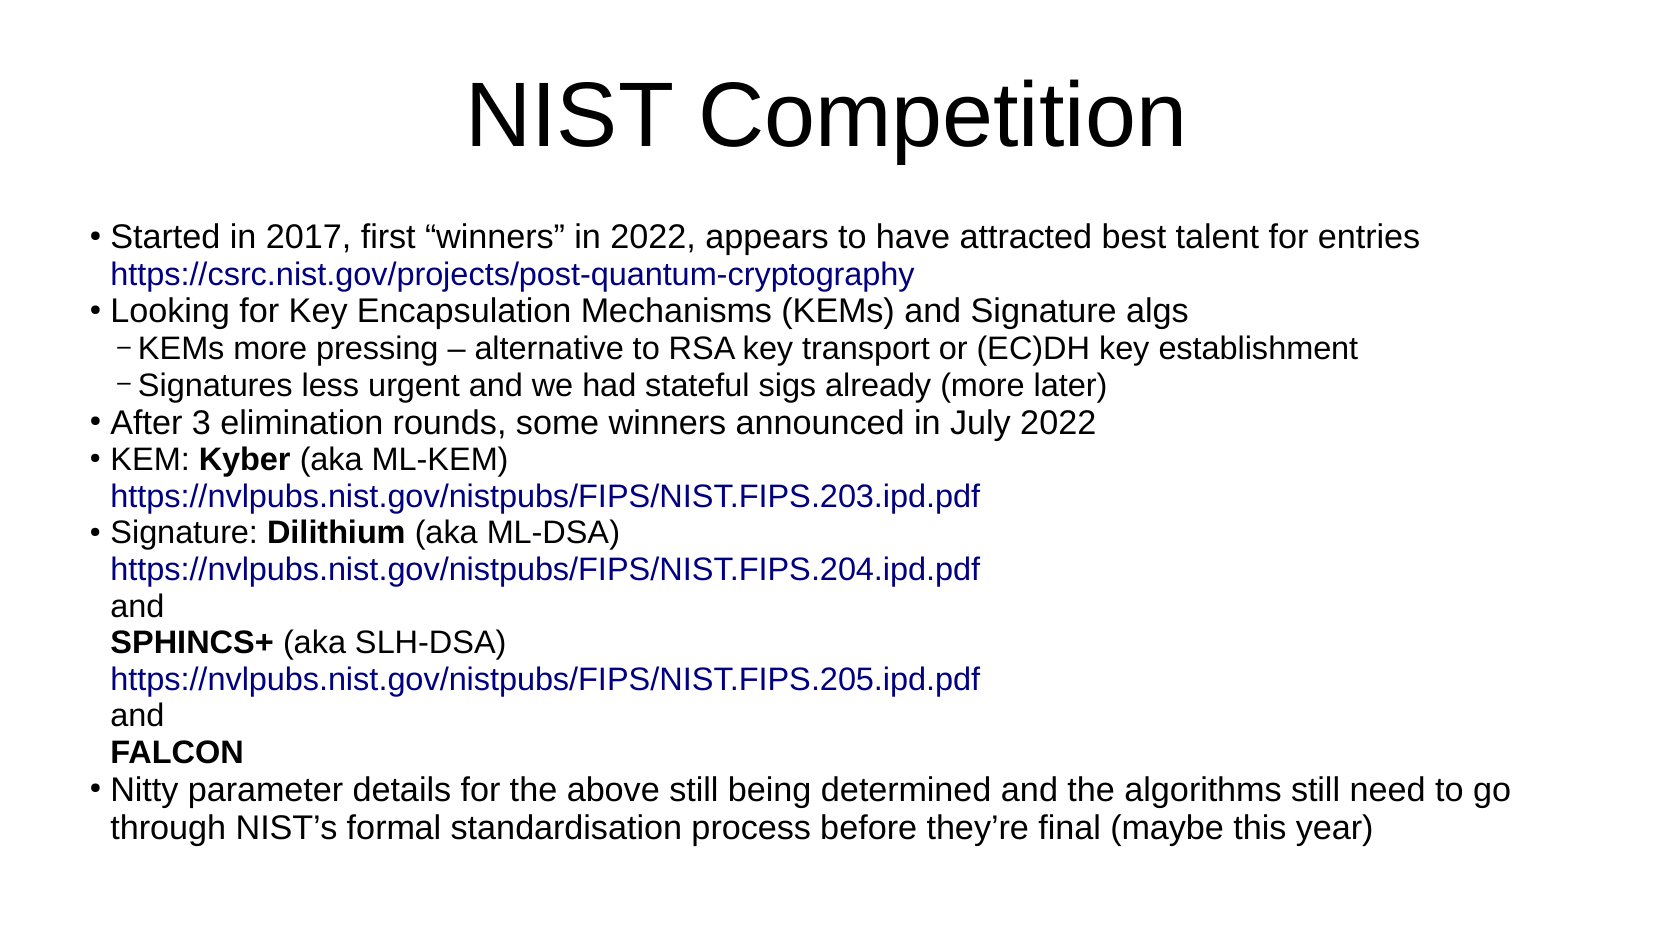

# NIST Competition
Started in 2017, first “winners” in 2022, appears to have attracted best talent for entries
https://csrc.nist.gov/projects/post-quantum-cryptography
Looking for Key Encapsulation Mechanisms (KEMs) and Signature algs
KEMs more pressing – alternative to RSA key transport or (EC)DH key establishment
Signatures less urgent and we had stateful sigs already (more later)
After 3 elimination rounds, some winners announced in July 2022
KEM: Kyber (aka ML-KEM)
https://nvlpubs.nist.gov/nistpubs/FIPS/NIST.FIPS.203.ipd.pdf
Signature: Dilithium (aka ML-DSA)
https://nvlpubs.nist.gov/nistpubs/FIPS/NIST.FIPS.204.ipd.pdf
and
SPHINCS+ (aka SLH-DSA)
https://nvlpubs.nist.gov/nistpubs/FIPS/NIST.FIPS.205.ipd.pdf
and
FALCON
Nitty parameter details for the above still being determined and the algorithms still need to go through NIST’s formal standardisation process before they’re final (maybe this year)